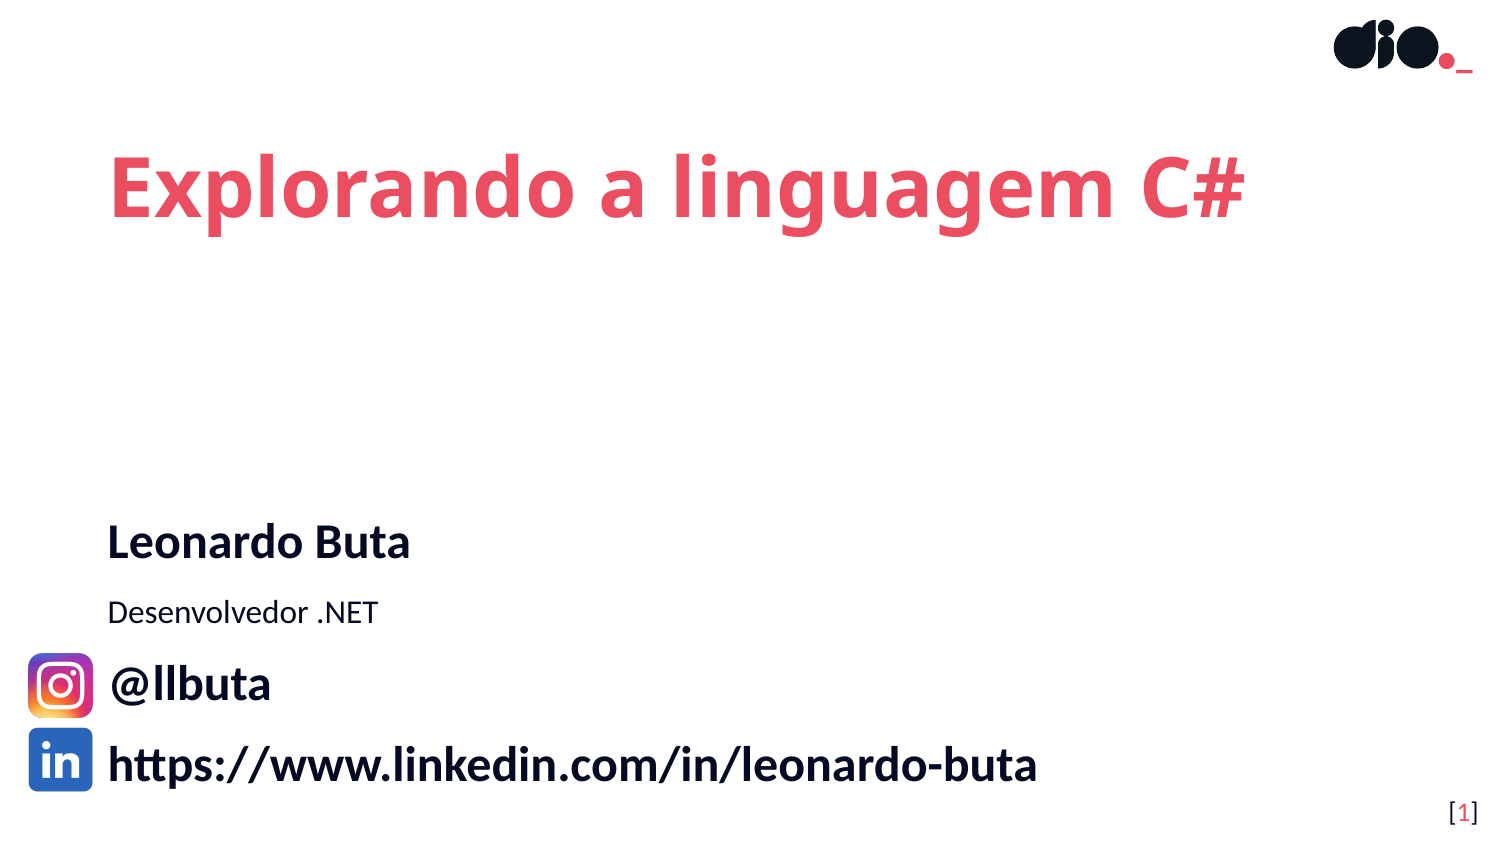

Explorando a linguagem C#
Leonardo Buta
Desenvolvedor .NET
@llbuta
https://www.linkedin.com/in/leonardo-buta